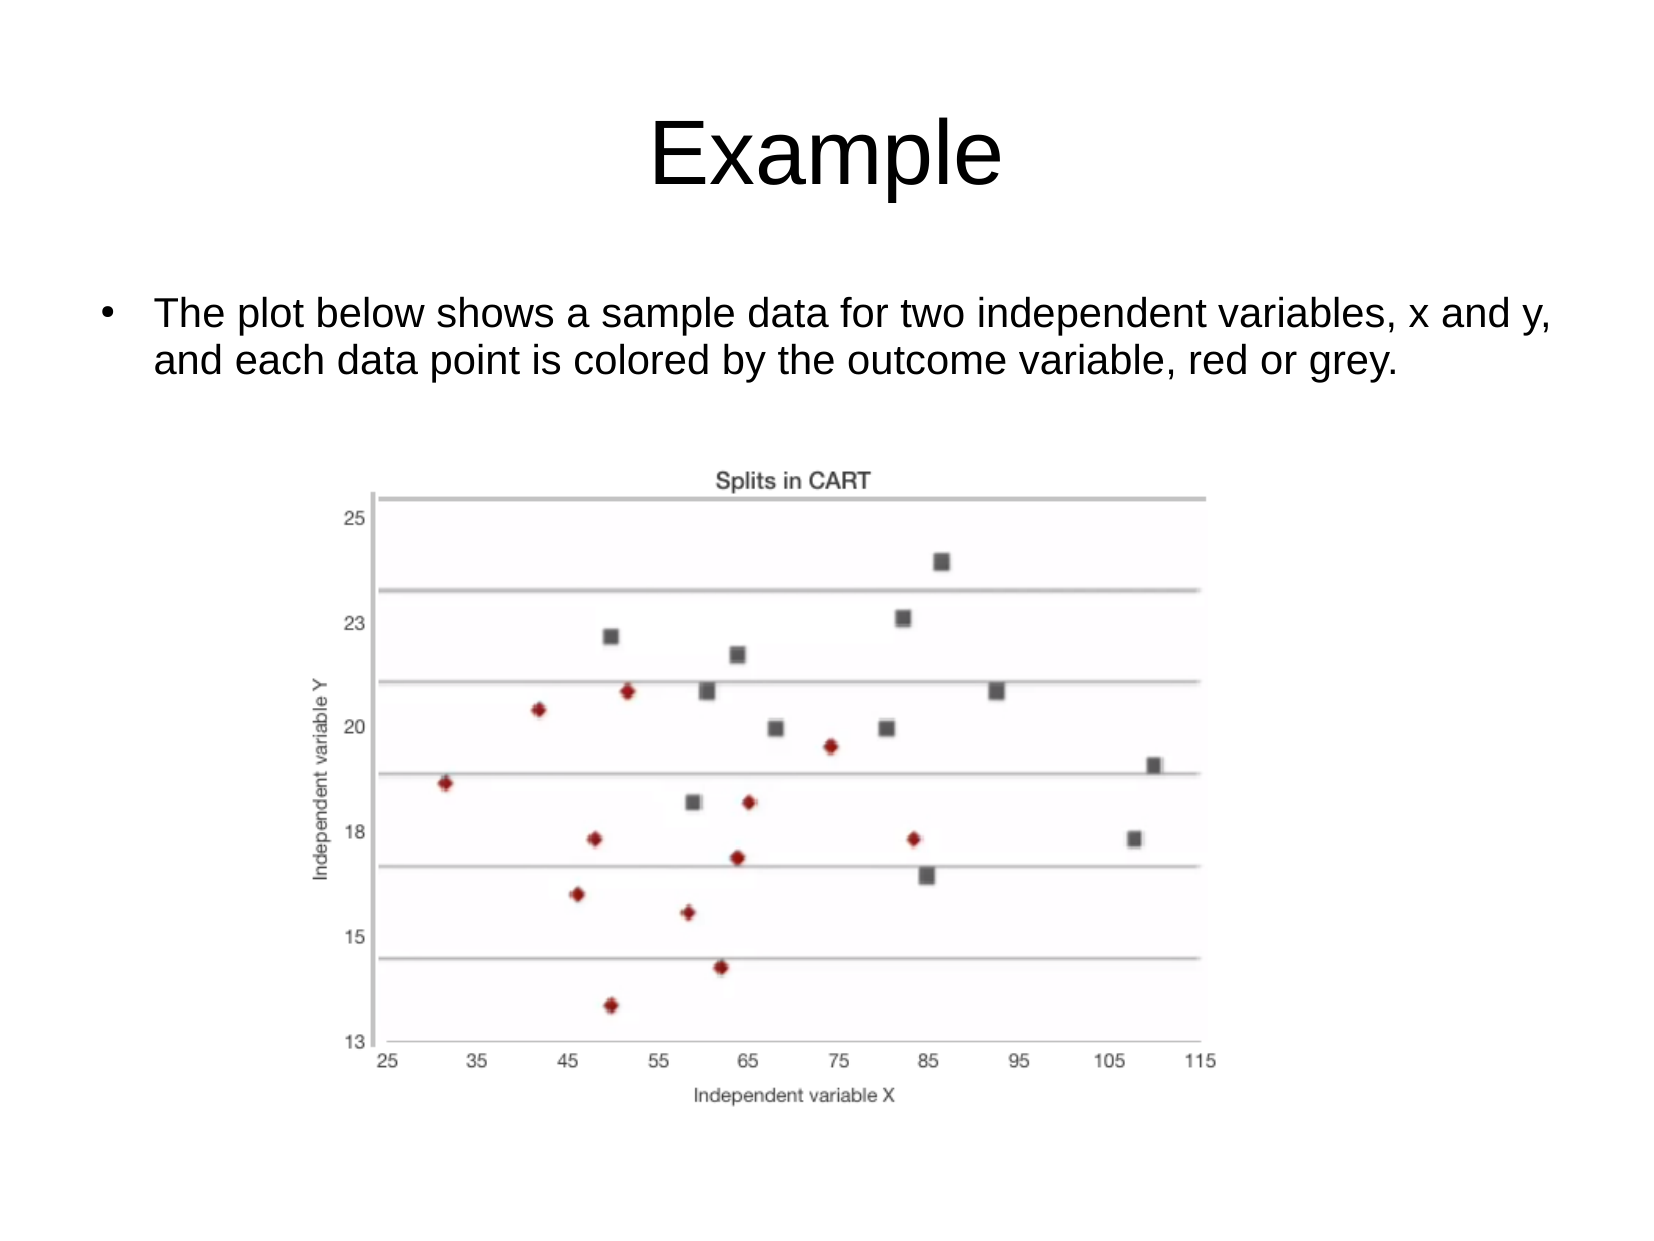

# Example
The plot below shows a sample data for two independent variables, x and y, and each data point is colored by the outcome variable, red or grey.